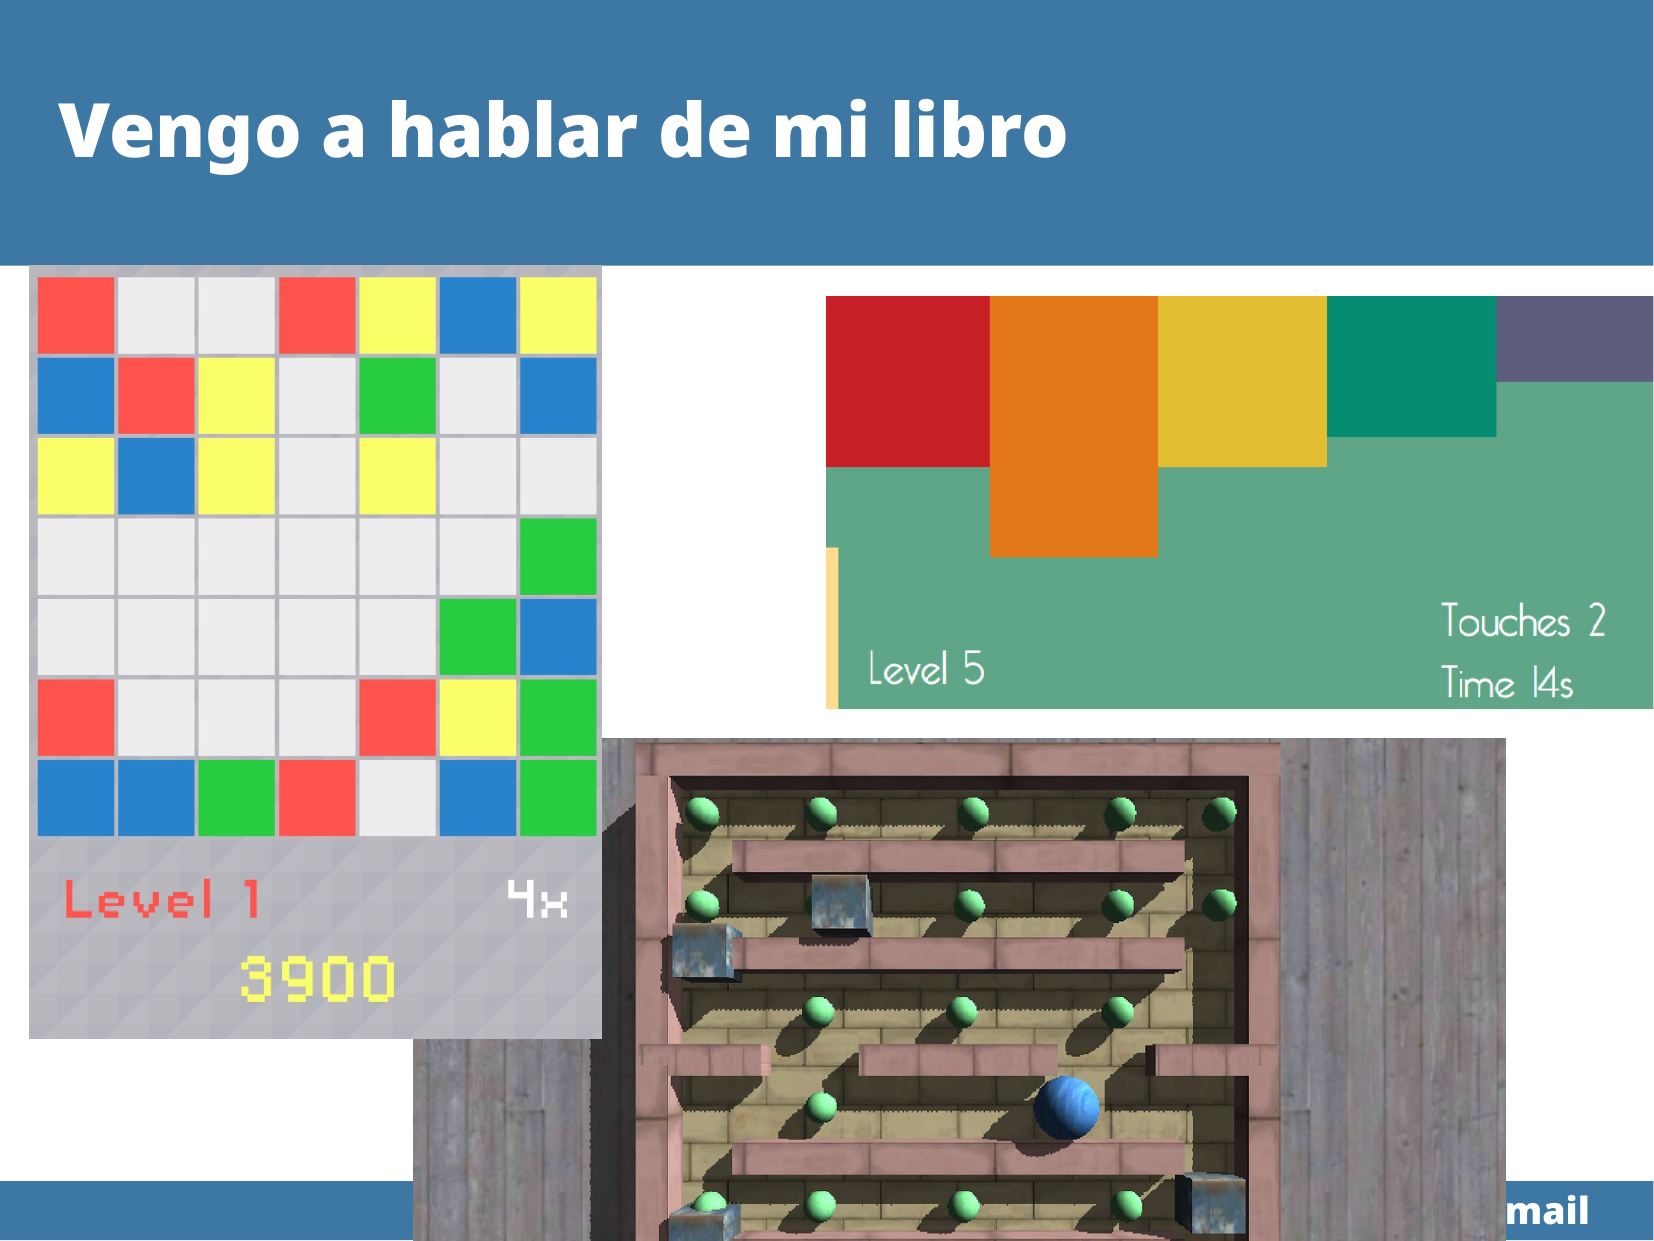

# Vengo a hablar de mi libro